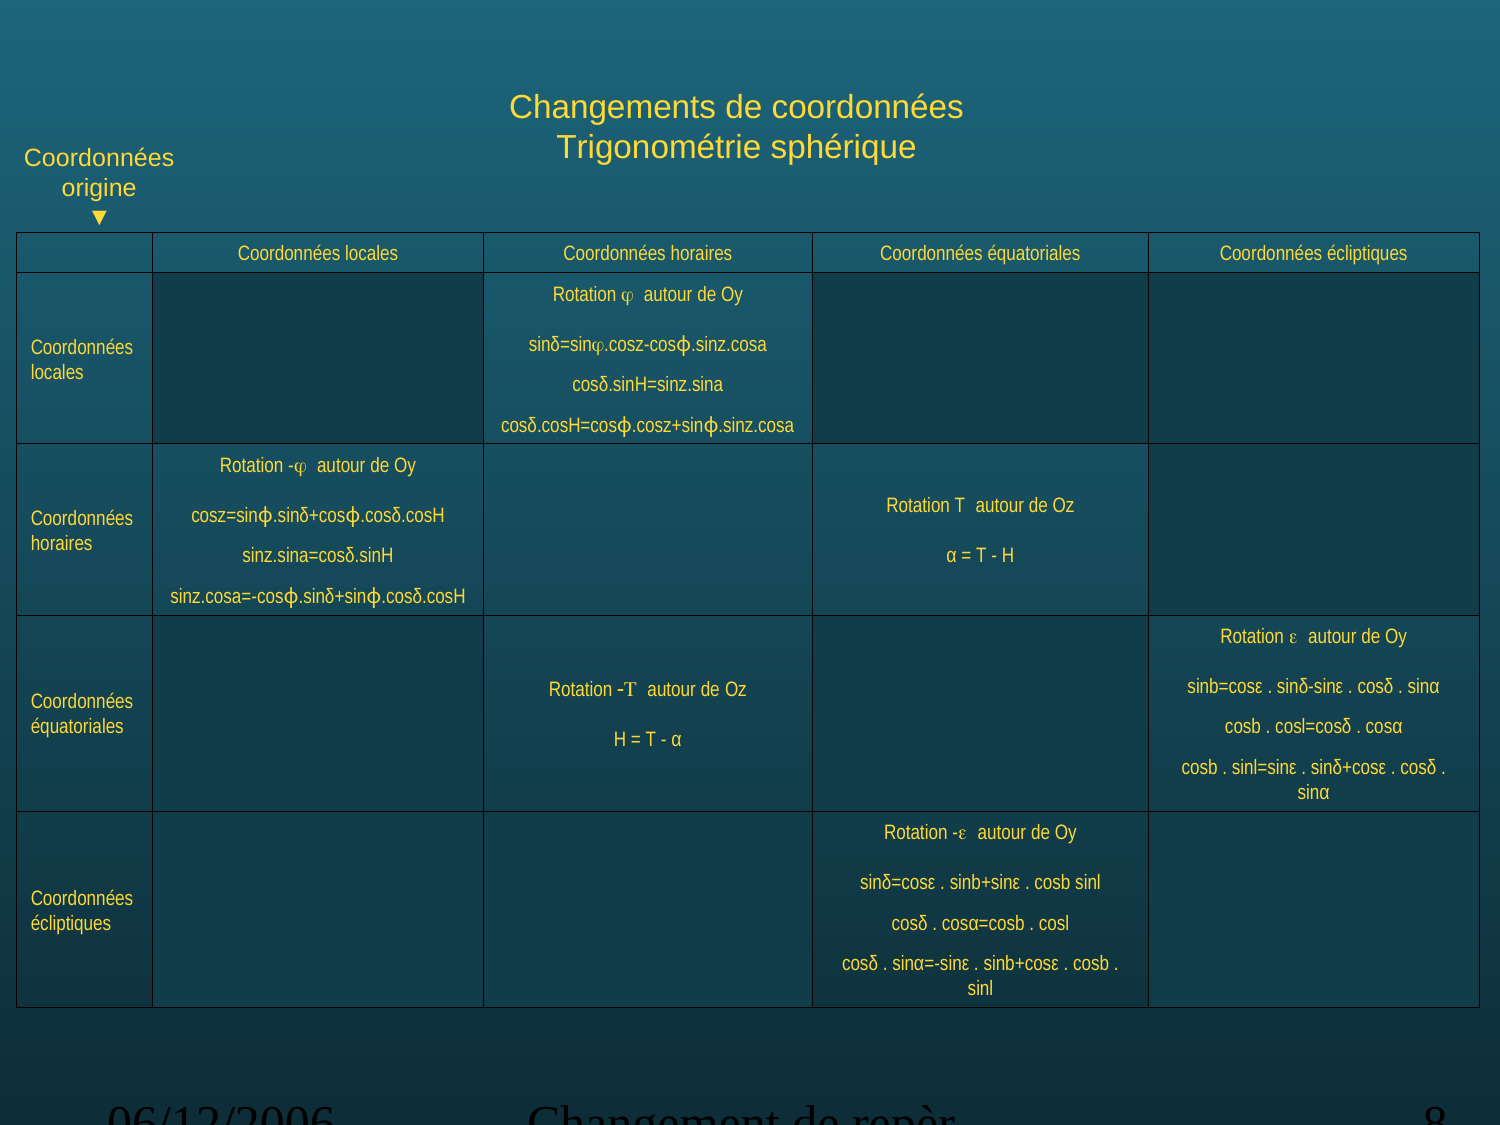

Changements de coordonnées
Trigonométrie sphérique
Coordonnées
origine
▼
| | Coordonnées locales | Coordonnées horaires | Coordonnées équatoriales | Coordonnées écliptiques |
| --- | --- | --- | --- | --- |
| Coordonnées locales | | Rotation autour de Oy sinδ=sin.cosz-cosϕ.sinz.cosa | | |
| | | cosδ.sinH=sinz.sina | | |
| | | cosδ.cosH=cosϕ.cosz+sinϕ.sinz.cosa | | |
| Coordonnées horaires | Rotation -autour de Oy cosz=sinϕ.sinδ+cosϕ.cosδ.cosH | | Rotation Tautour de Oz α = T - H | |
| | sinz.sina=cosδ.sinH | | | |
| | sinz.cosa=-cosϕ.sinδ+sinϕ.cosδ.cosH | | | |
| Coordonnées équatoriales | | Rotation autour de Oz H = T - α | | Rotation autour de Oy sinb=cosε . sinδ-sinε . cosδ . sinα |
| | | | | cosb . cosl=cosδ . cosα |
| | | | | cosb . sinl=sinε . sinδ+cosε . cosδ . sinα |
| Coordonnées écliptiques | | | Rotation -autour de Oy sinδ=cosε . sinb+sinε . cosb sinl | |
| | | | cosδ . cosα=cosb . cosl | |
| | | | cosδ . sinα=-sinε . sinb+cosε . cosb . sinl | |
06/12/2006
Changement de repères, de système
8